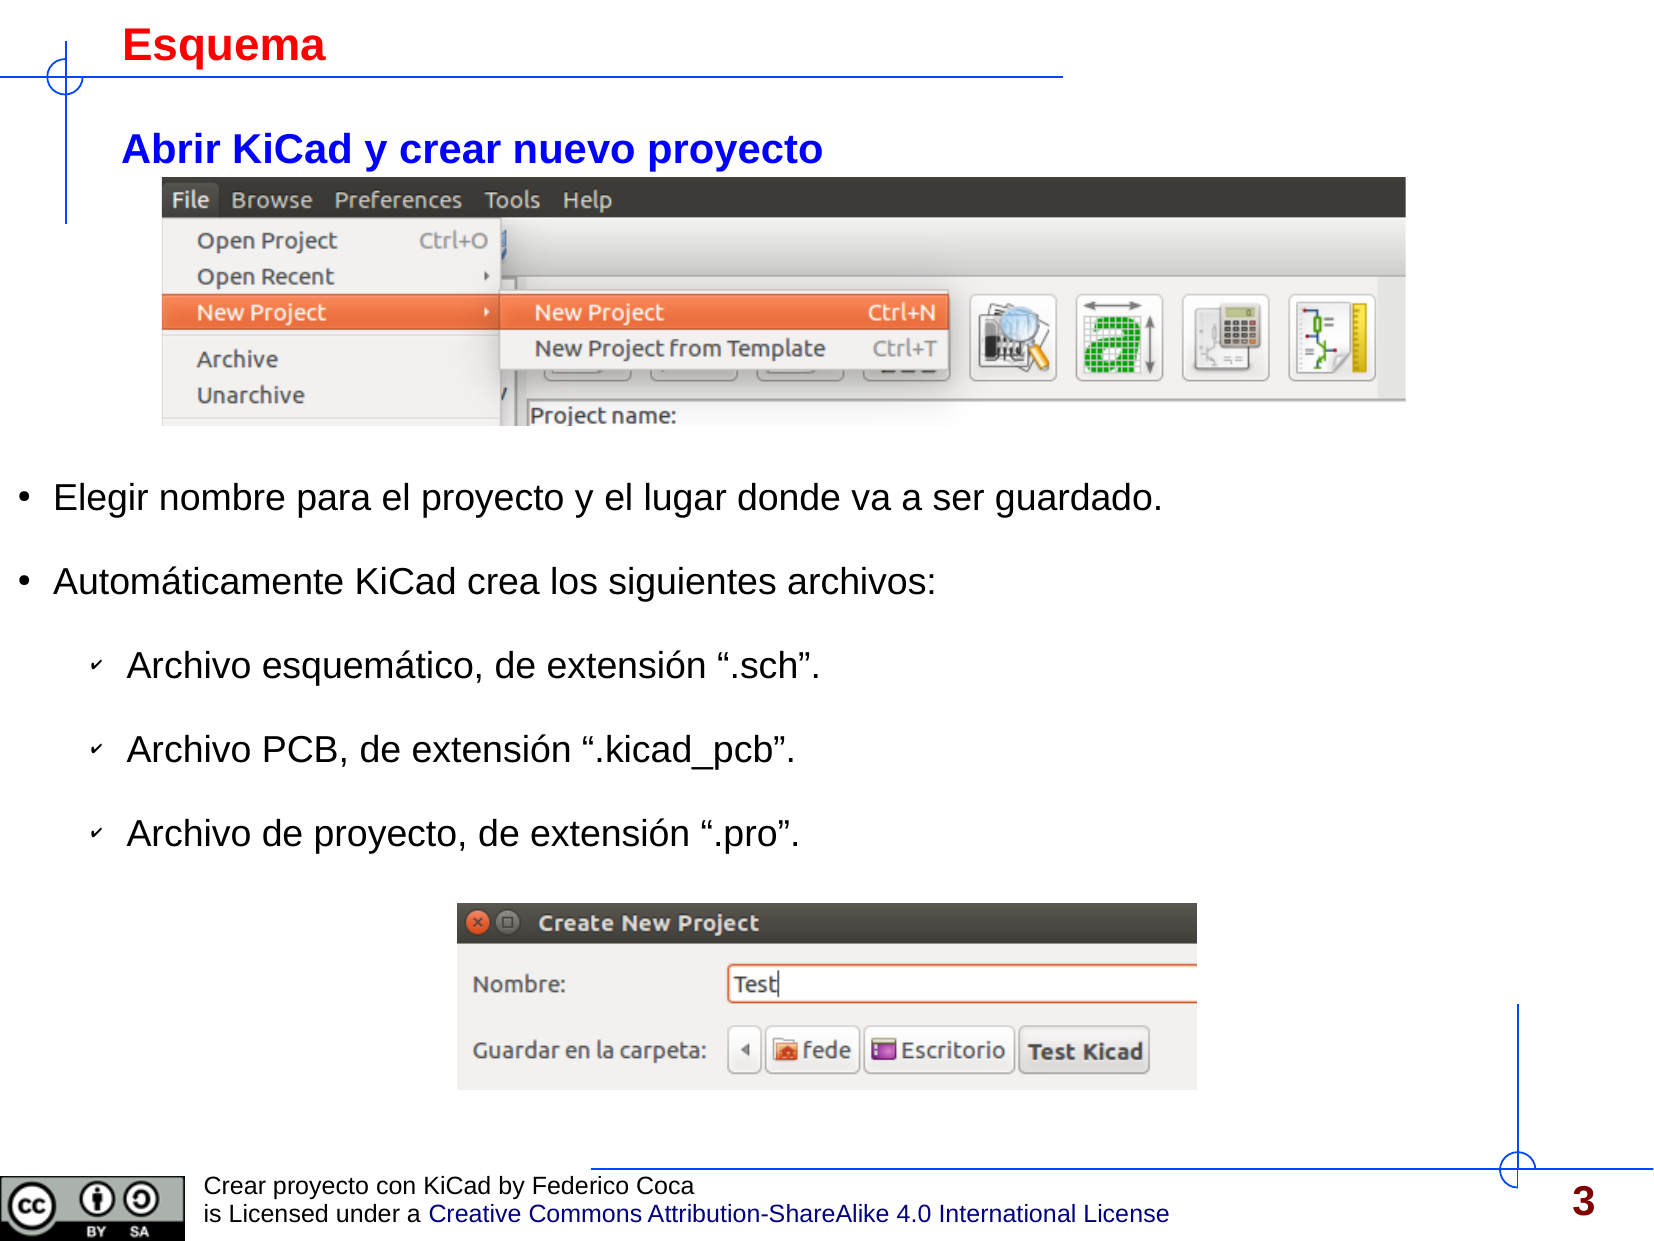

Esquema
Abrir KiCad y crear nuevo proyecto
Elegir nombre para el proyecto y el lugar donde va a ser guardado.
Automáticamente KiCad crea los siguientes archivos:
Archivo esquemático, de extensión “.sch”.
Archivo PCB, de extensión “.kicad_pcb”.
Archivo de proyecto, de extensión “.pro”.
Crear proyecto con KiCad by Federico Coca
is Licensed under a Creative Commons Attribution-ShareAlike 4.0 International License